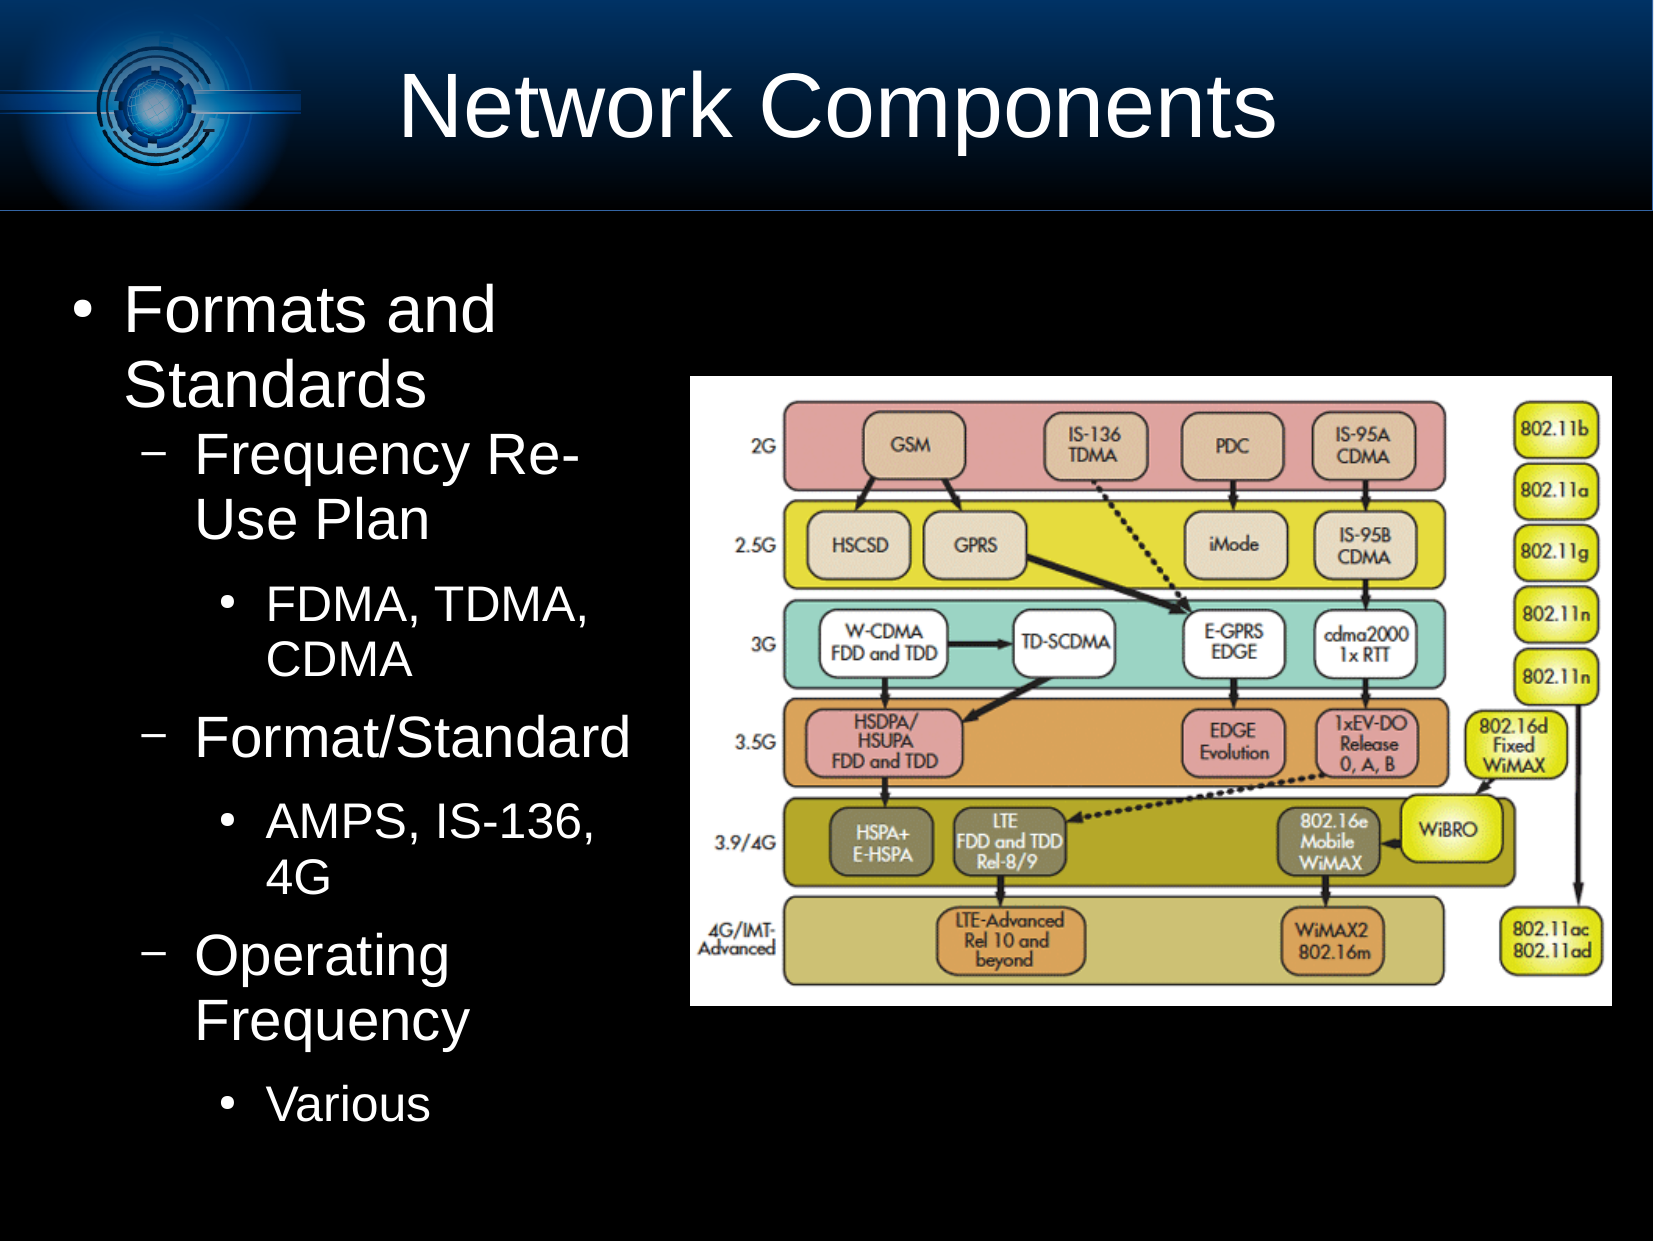

# Network Components
Formats and Standards
Frequency Re-Use Plan
FDMA, TDMA, CDMA
Format/Standard
AMPS, IS-136, 4G
Operating Frequency
Various